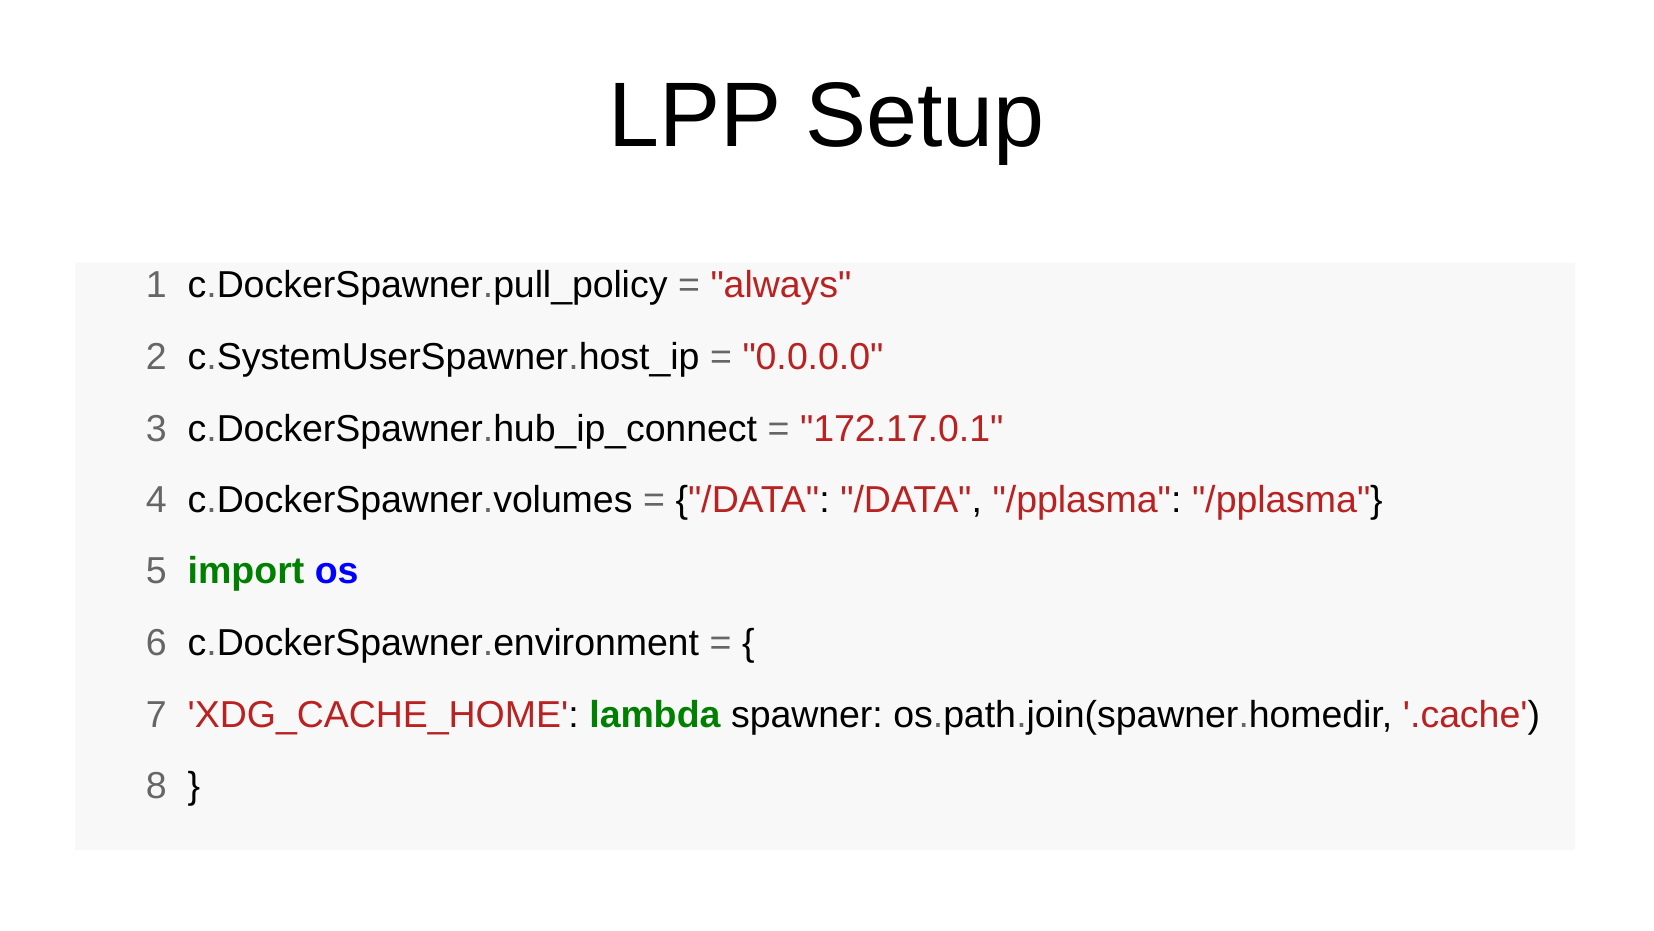

# LPP Setup
1 c.DockerSpawner.pull_policy = "always"
2 c.SystemUserSpawner.host_ip = "0.0.0.0"
3 c.DockerSpawner.hub_ip_connect = "172.17.0.1"
4 c.DockerSpawner.volumes = {"/DATA": "/DATA", "/pplasma": "/pplasma"}
5 import os
6 c.DockerSpawner.environment = {
7 'XDG_CACHE_HOME': lambda spawner: os.path.join(spawner.homedir, '.cache')
8 }